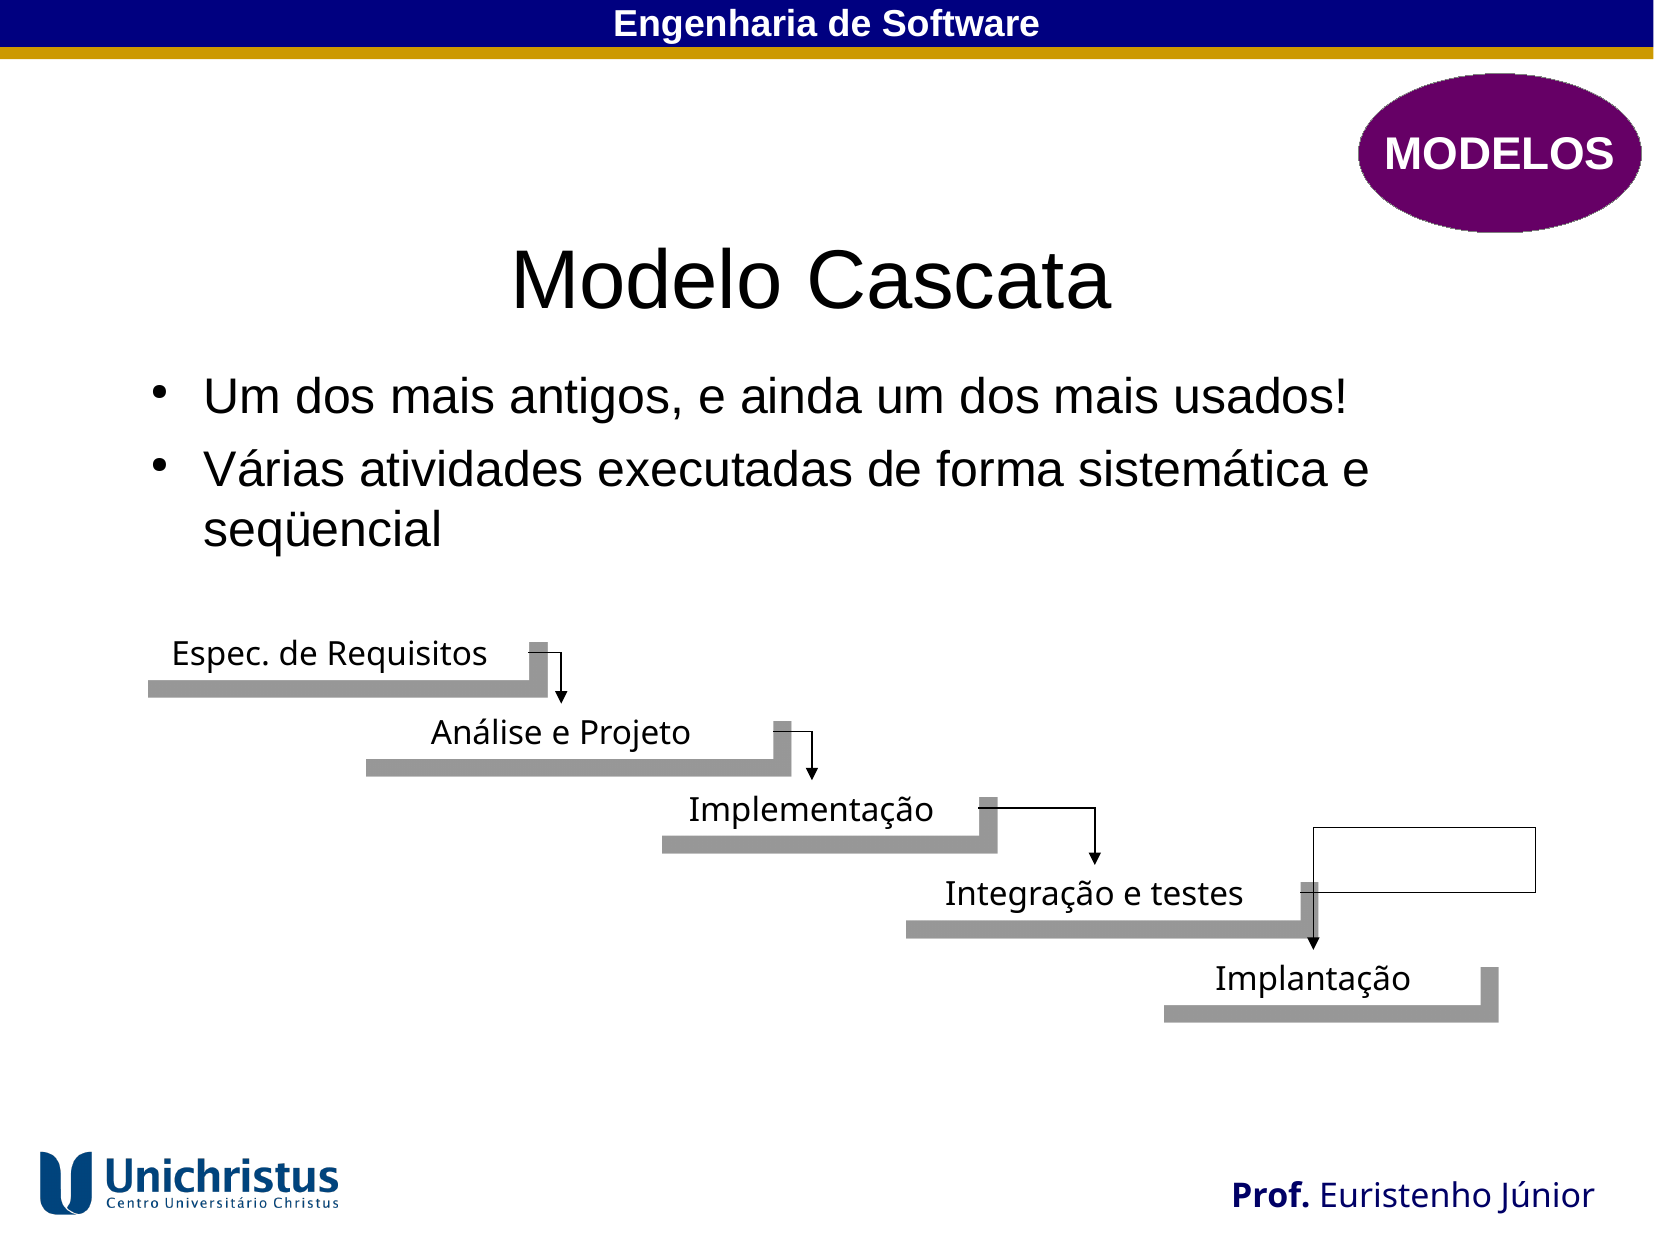

Engenharia de Software
MODELOS
# Modelo Cascata
Um dos mais antigos, e ainda um dos mais usados!
Várias atividades executadas de forma sistemática e seqüencial
Espec. de Requisitos
Análise e Projeto
Implementação
Integração e testes
Implantação
Prof. Euristenho Júnior